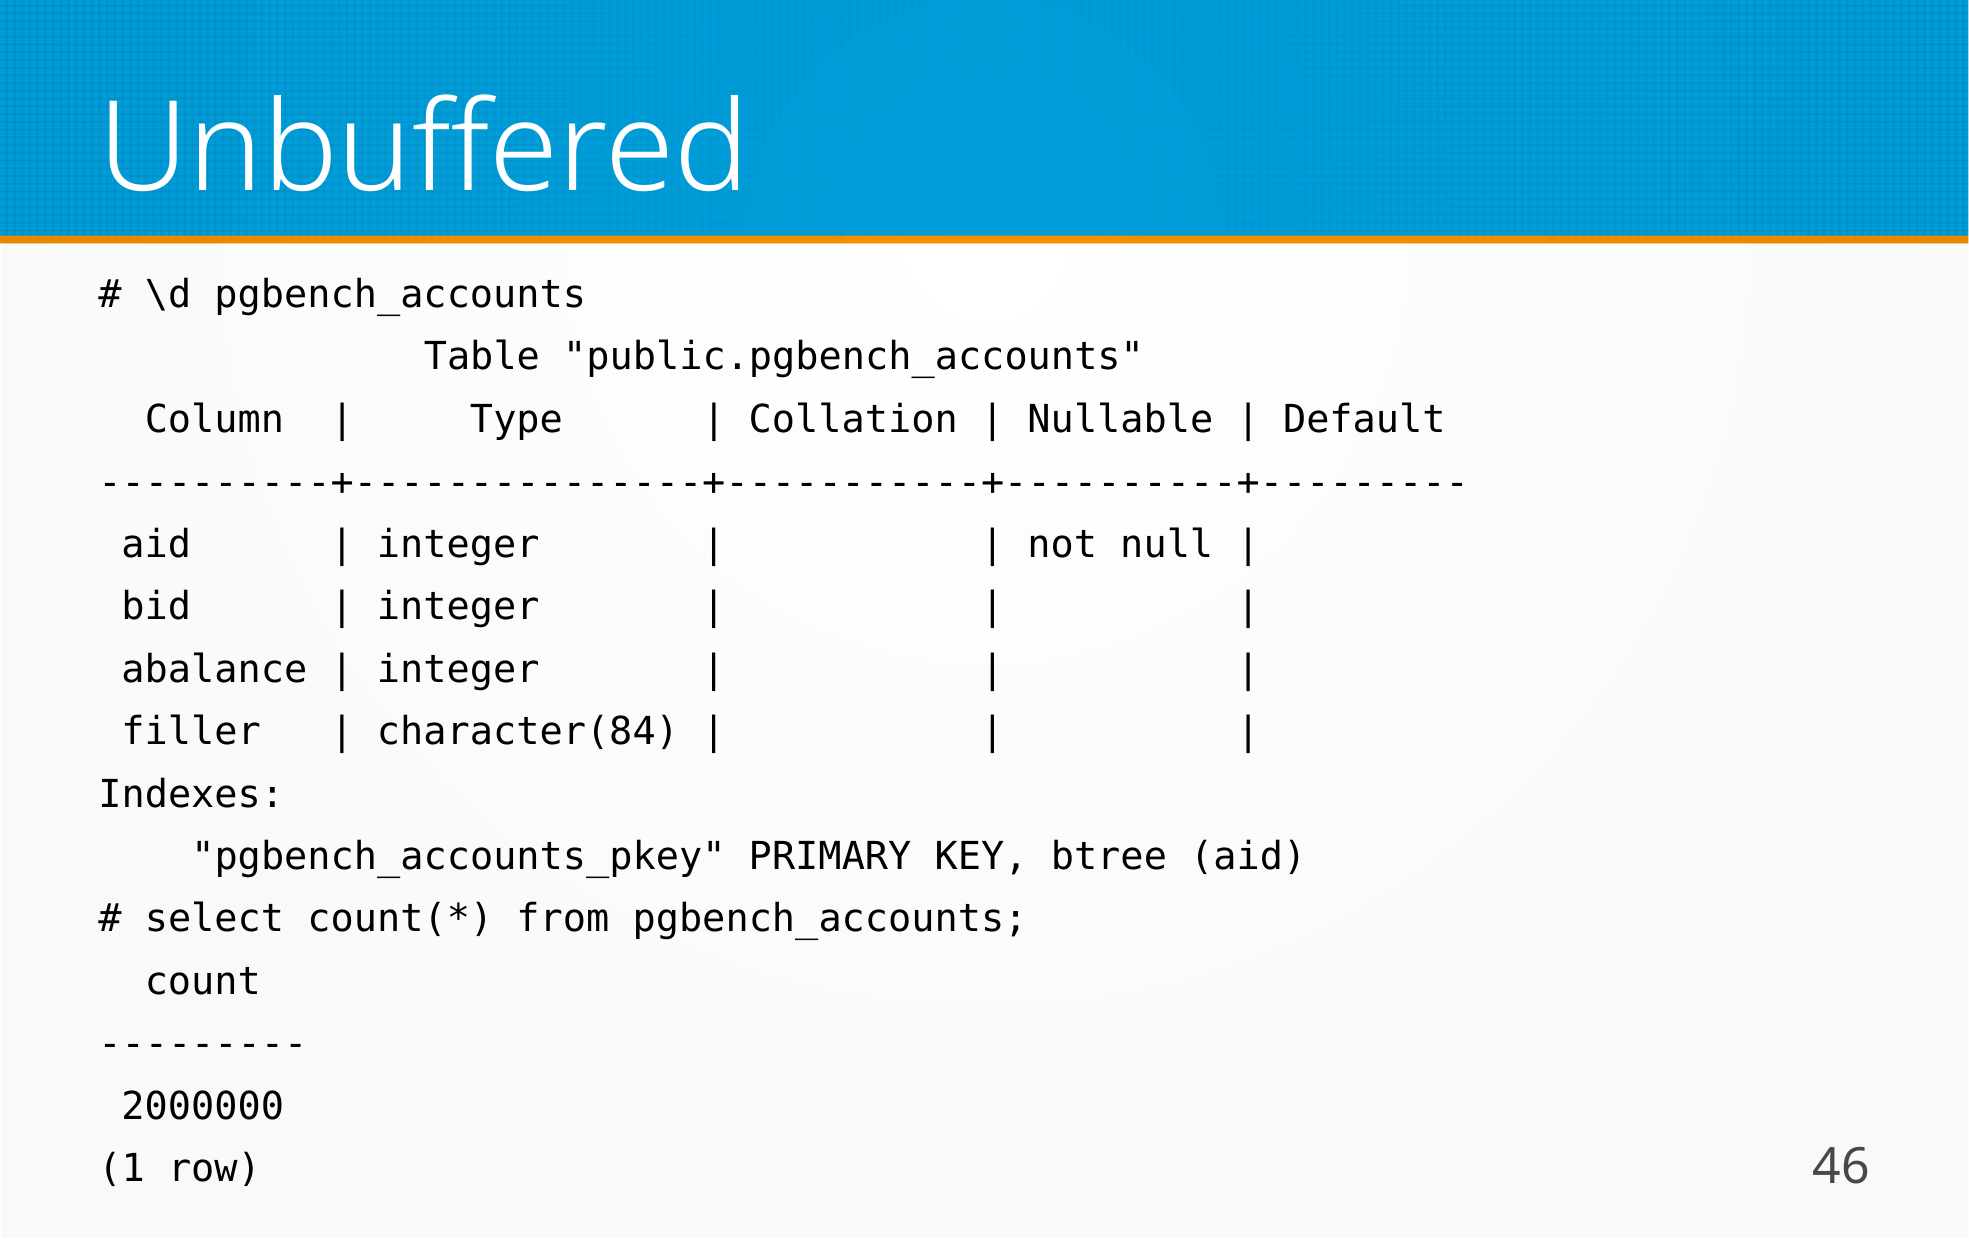

# Unbuffered
# \d pgbench_accounts
 Table "public.pgbench_accounts"
 Column | Type | Collation | Nullable | Default
----------+---------------+-----------+----------+---------
 aid | integer | | not null |
 bid | integer | | |
 abalance | integer | | |
 filler | character(84) | | |
Indexes:
 "pgbench_accounts_pkey" PRIMARY KEY, btree (aid)
# select count(*) from pgbench_accounts;
 count
---------
 2000000
(1 row)
46